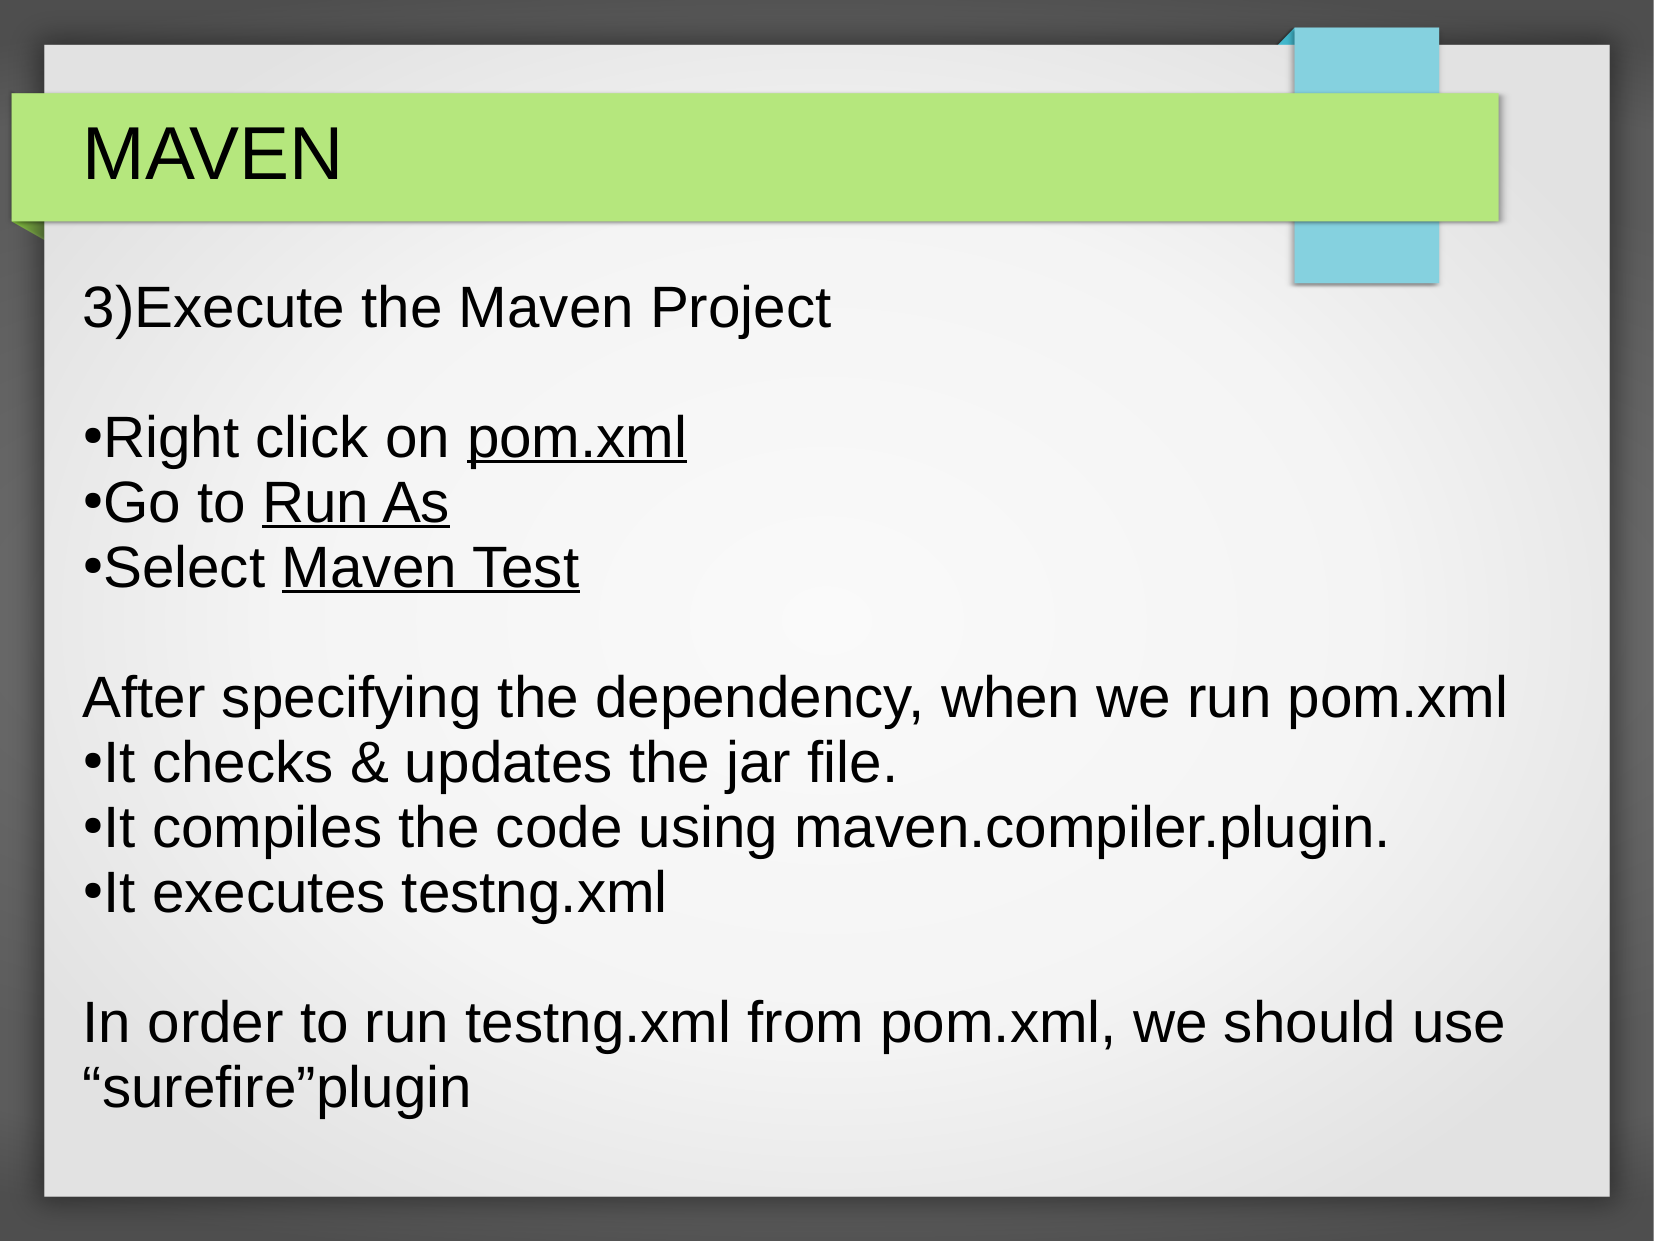

# MAVEN
3)Execute the Maven Project
Right click on pom.xml
Go to Run As
Select Maven Test
After specifying the dependency, when we run pom.xml
It checks & updates the jar file.
It compiles the code using maven.compiler.plugin.
It executes testng.xml
In order to run testng.xml from pom.xml, we should use “surefire”plugin